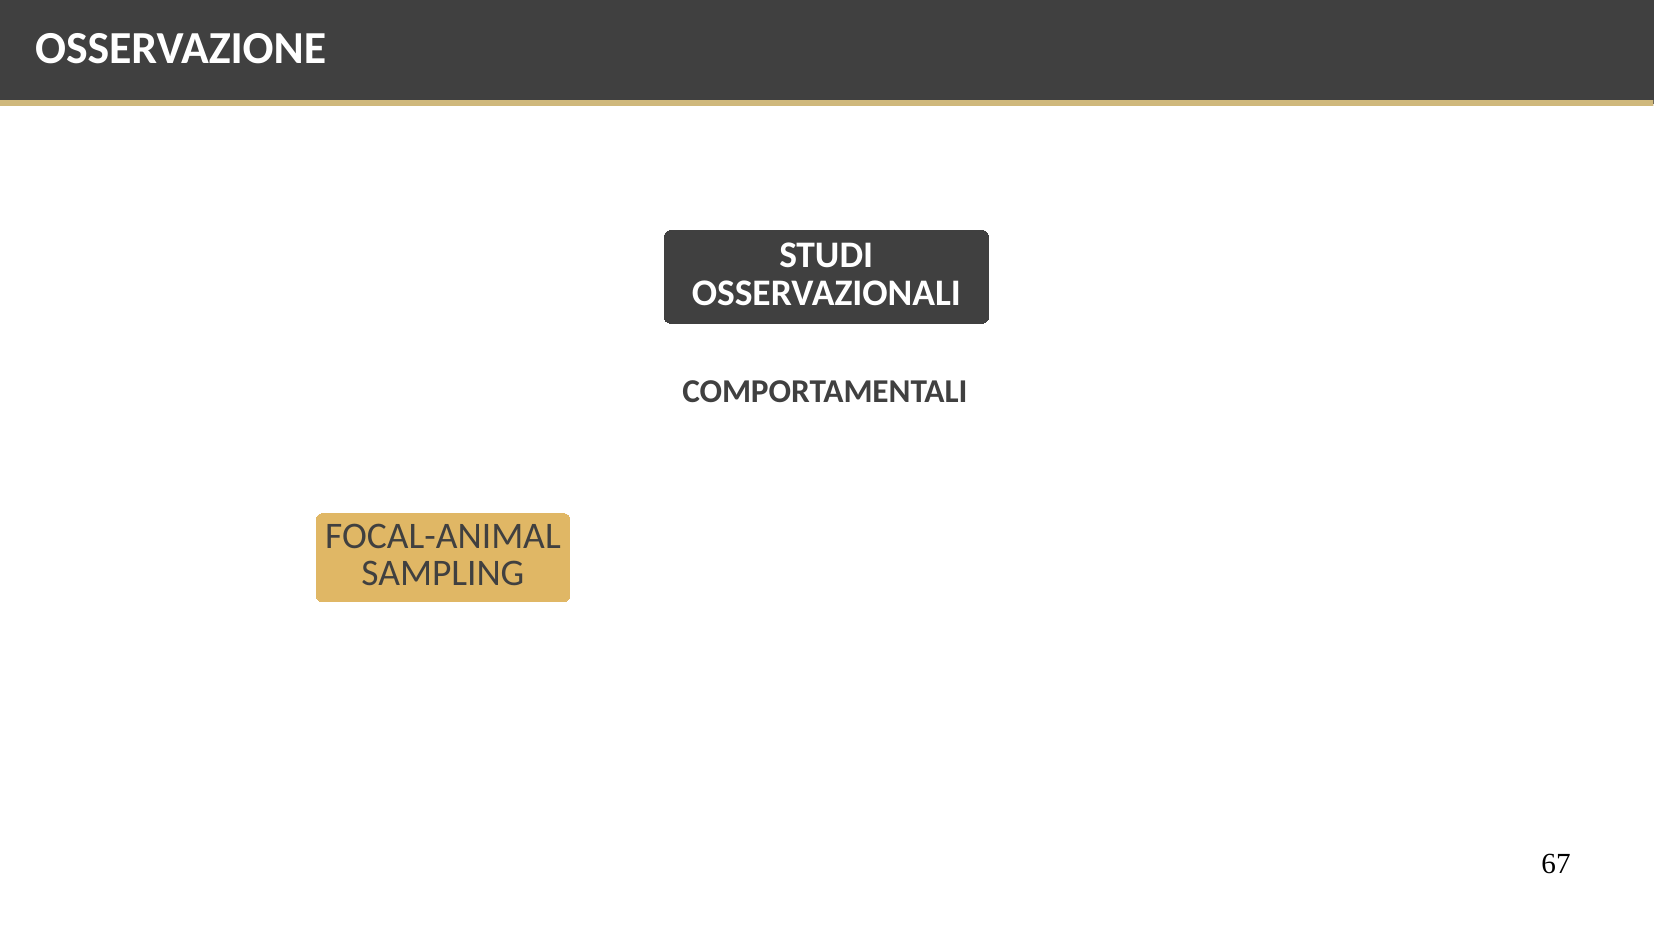

OSSERVAZIONE
STUDI
OSSERVAZIONALI
COMPORTAMENTALI
FOCAL-ANIMAL
SAMPLING
67